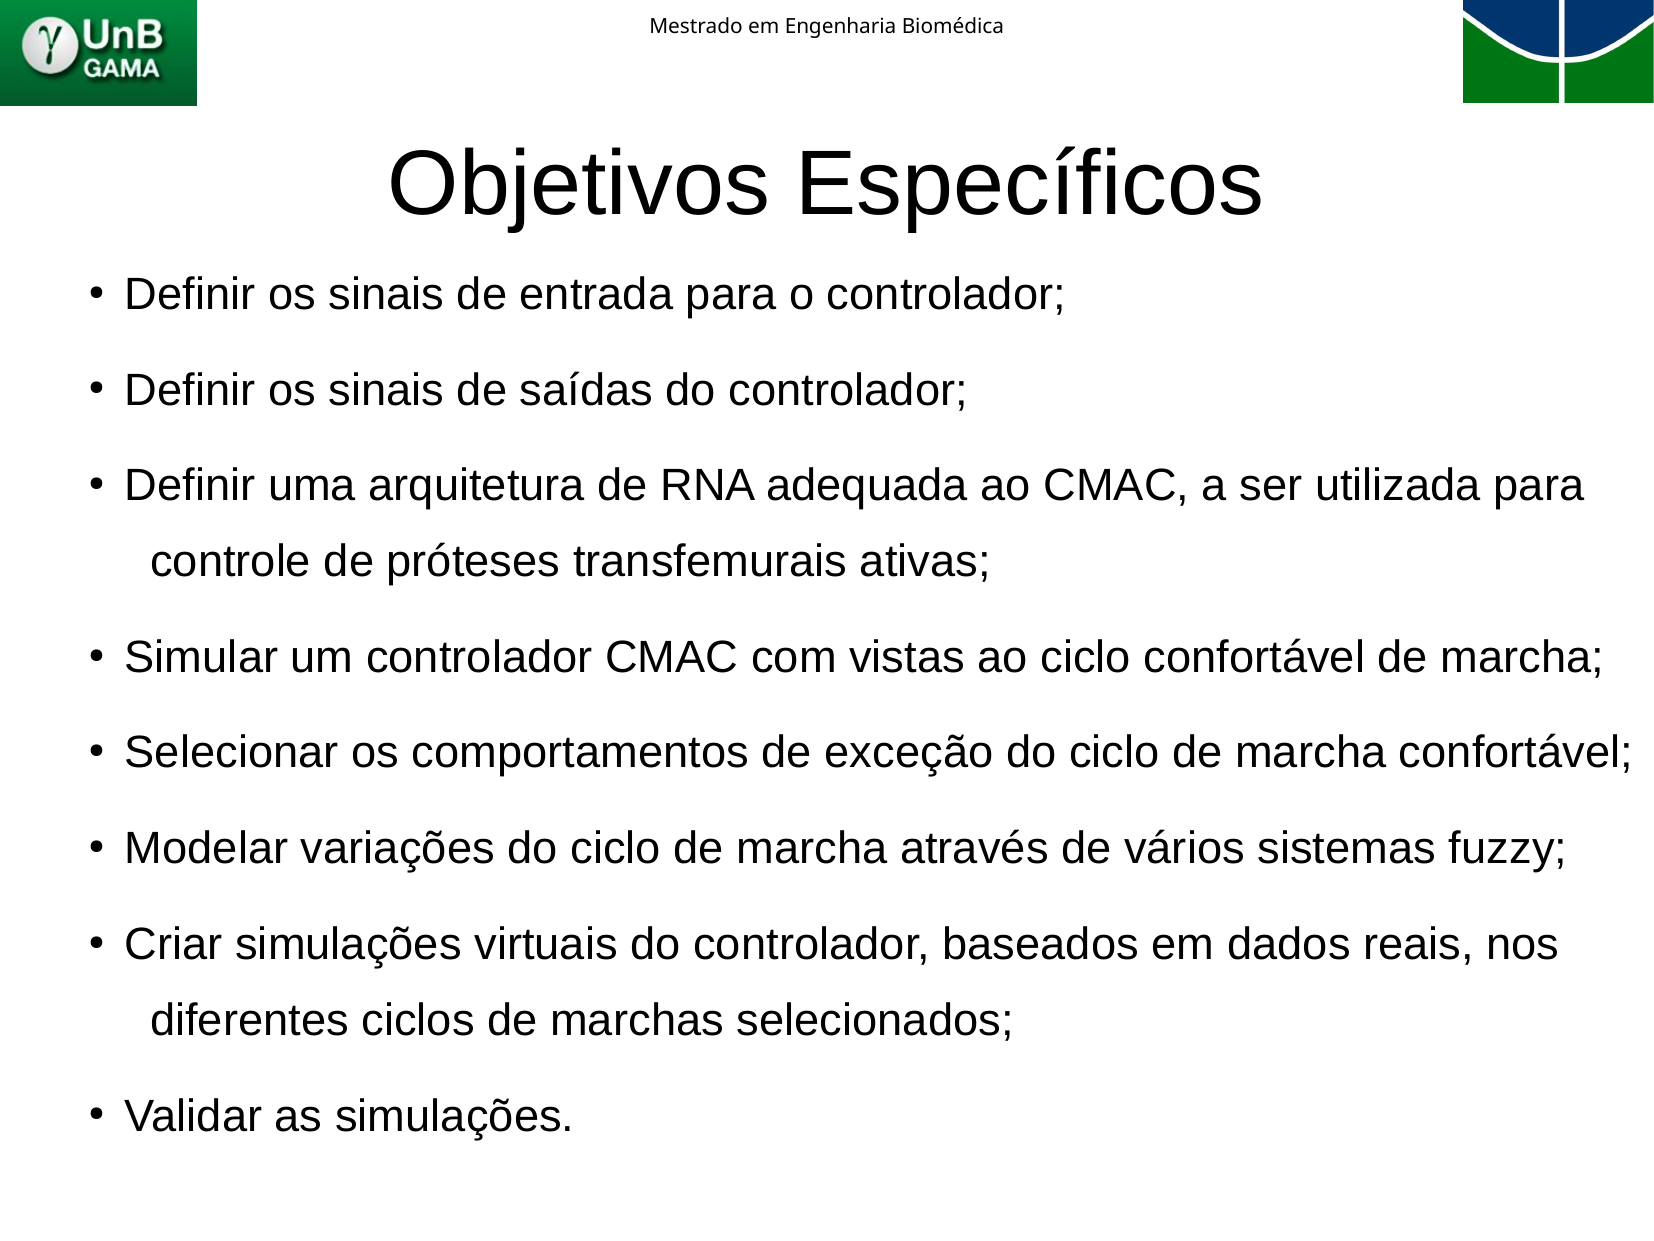

# Objetivos Específicos
Definir os sinais de entrada para o controlador;
Definir os sinais de saídas do controlador;
Definir uma arquitetura de RNA adequada ao CMAC, a ser utilizada para controle de próteses transfemurais ativas;
Simular um controlador CMAC com vistas ao ciclo confortável de marcha;
Selecionar os comportamentos de exceção do ciclo de marcha confortável;
Modelar variações do ciclo de marcha através de vários sistemas fuzzy;
Criar simulações virtuais do controlador, baseados em dados reais, nos diferentes ciclos de marchas selecionados;
Validar as simulações.